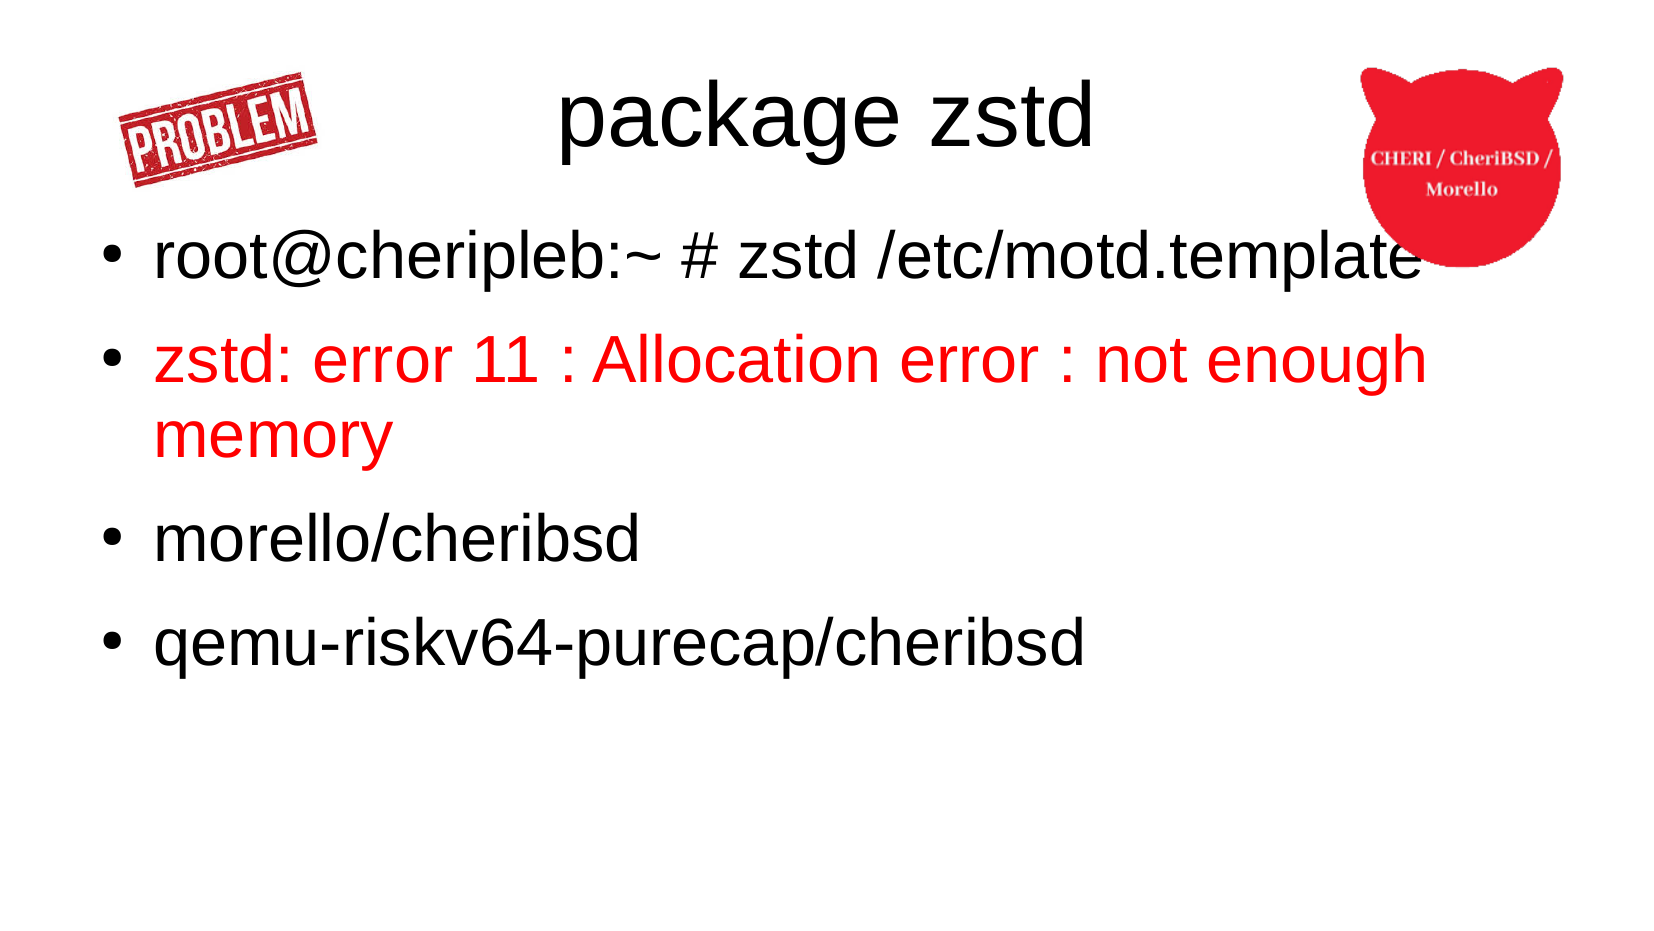

# package zstd
root@cheripleb:~ # zstd /etc/motd.template
zstd: error 11 : Allocation error : not enough memory
morello/cheribsd
qemu-riskv64-purecap/cheribsd